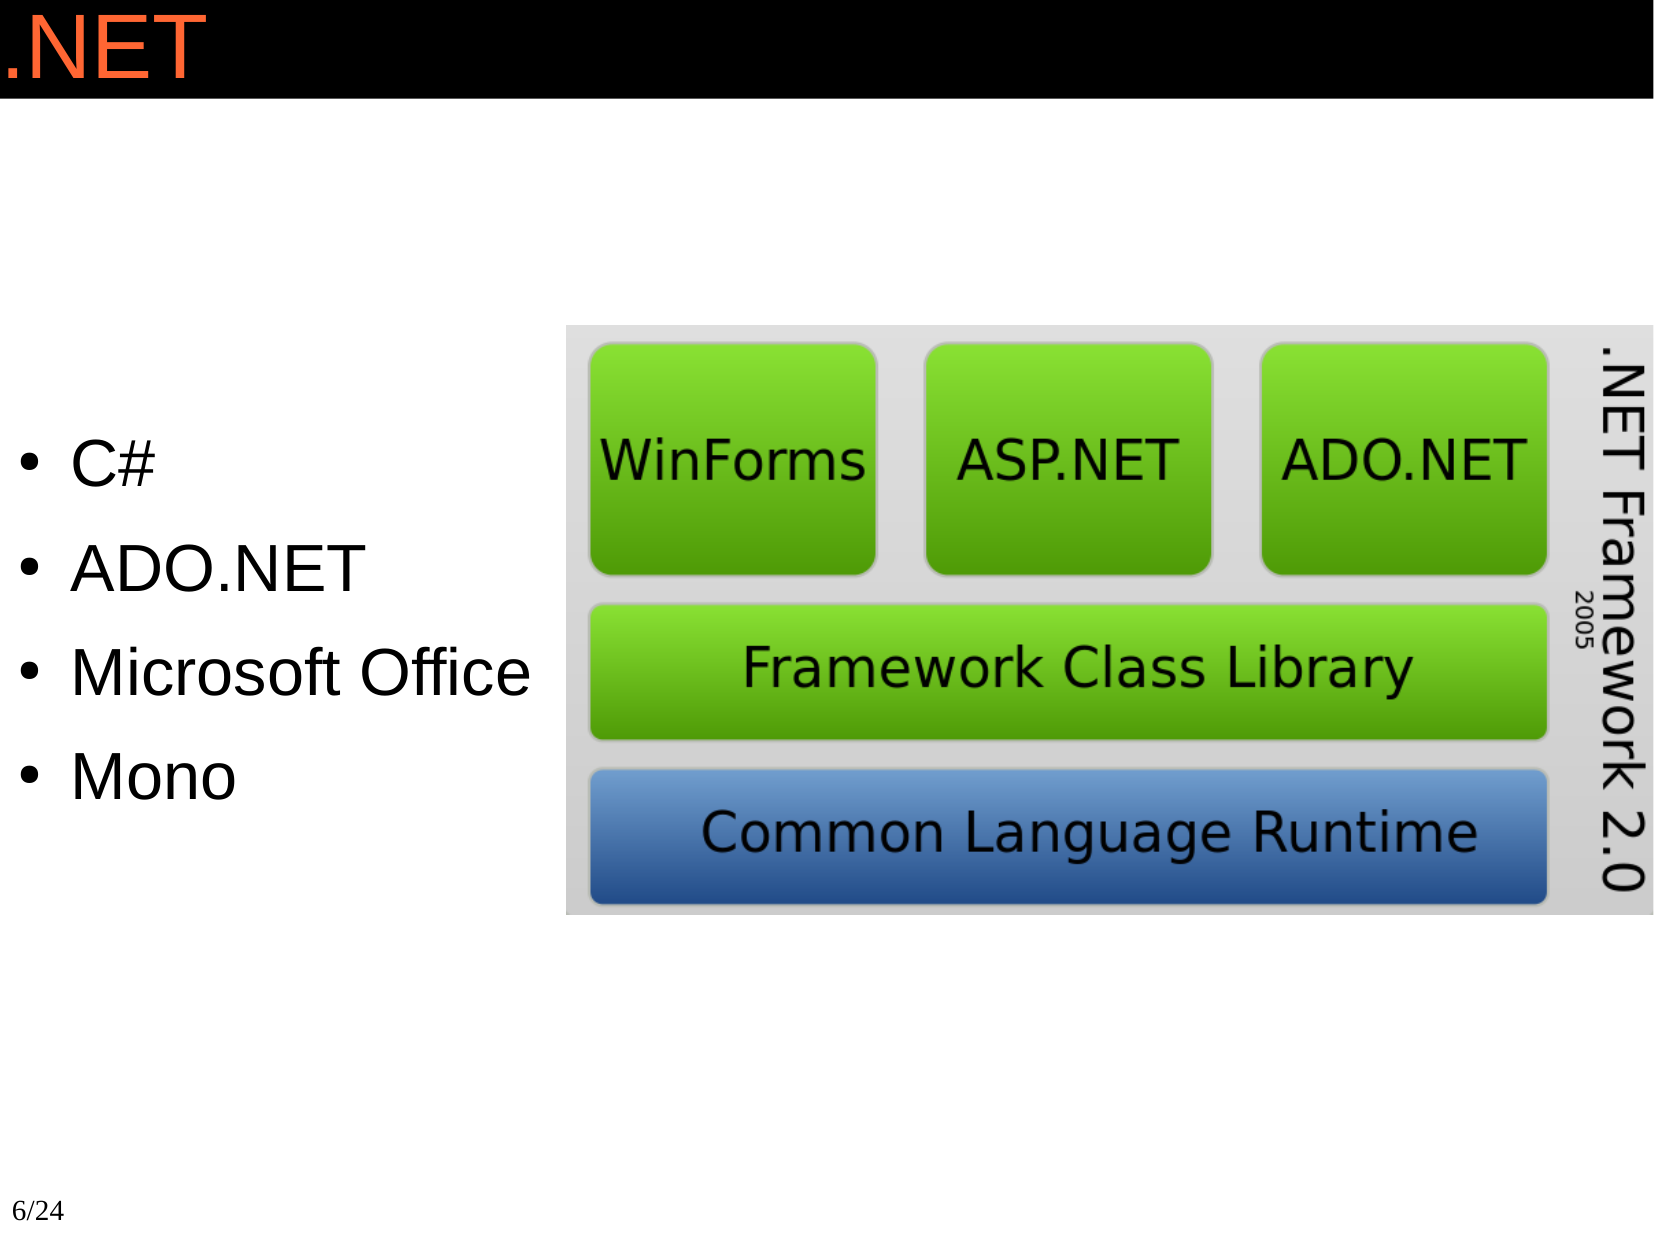

# .NET
C#
ADO.NET
Microsoft Office
Mono
6